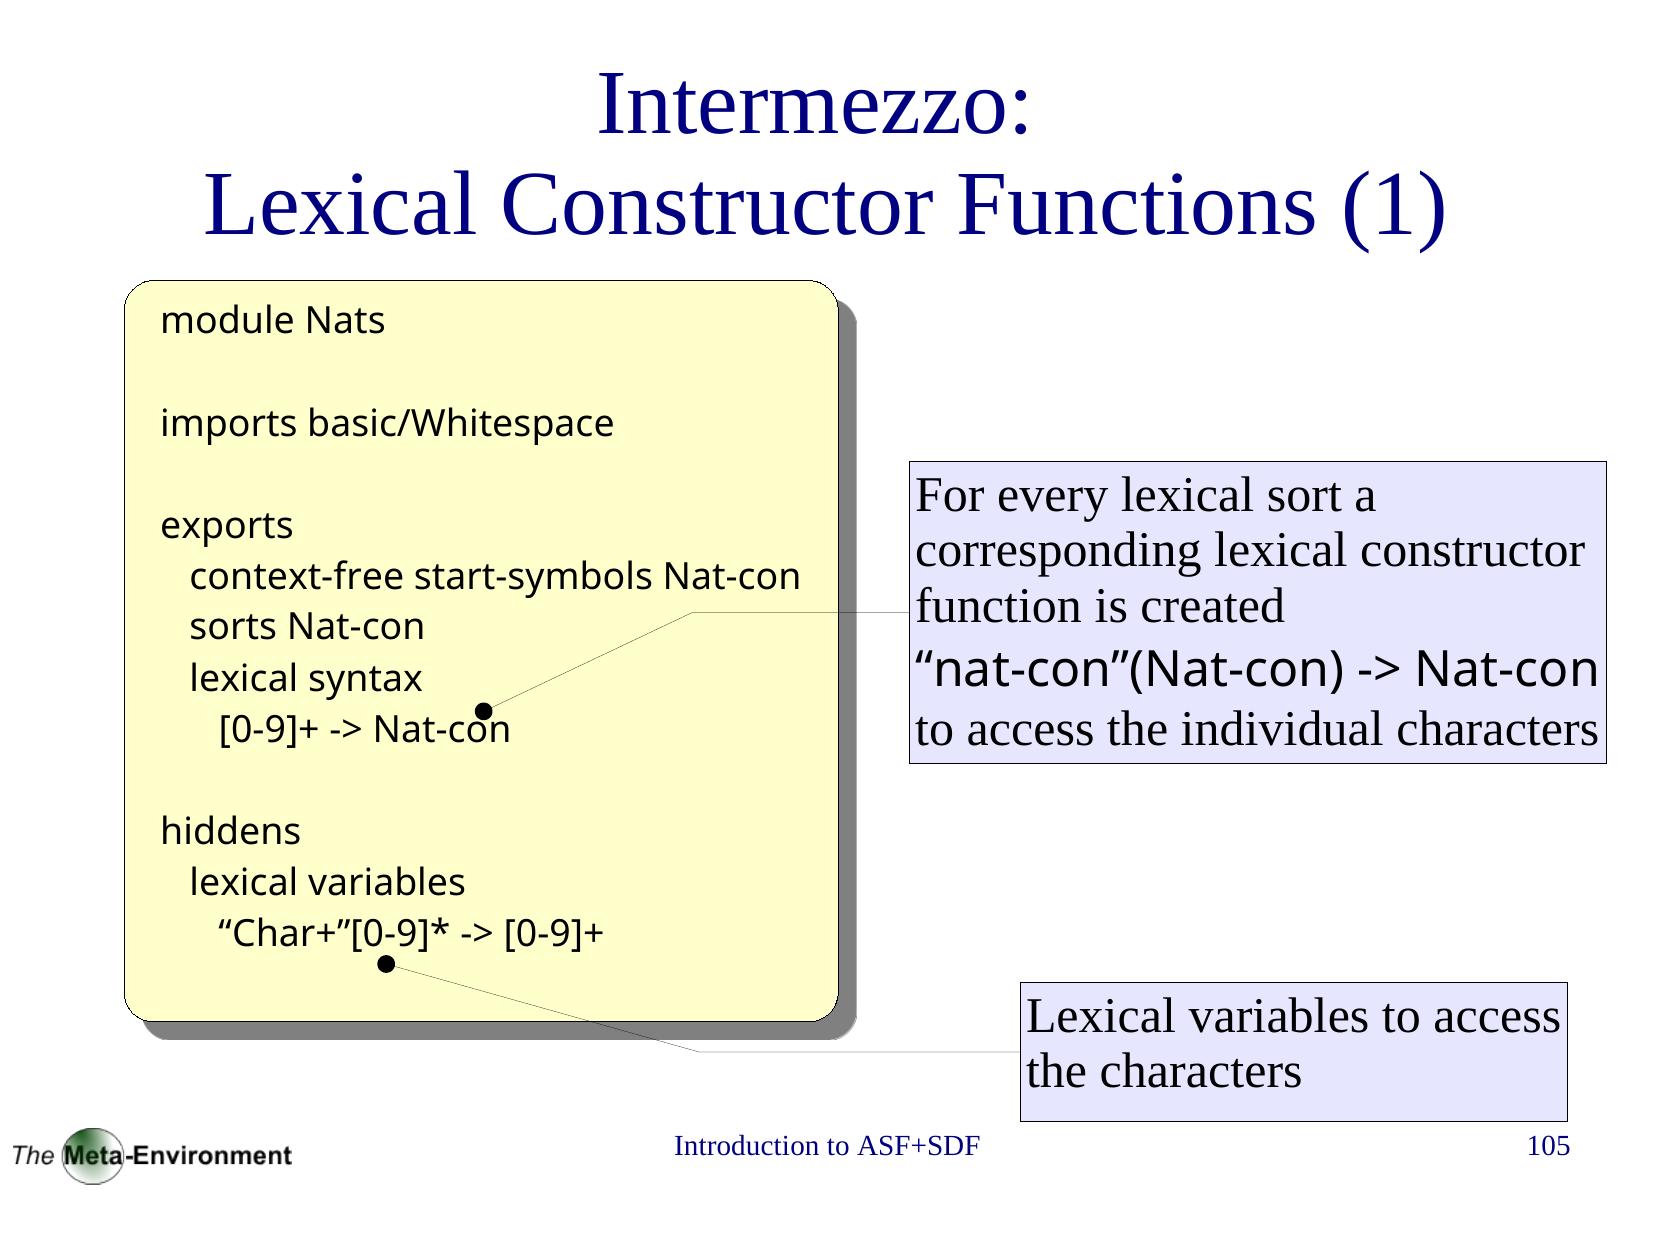

# Intermezzo: Lexical Constructor Functions (1)
module Nats
imports basic/Whitespace
exports
 context-free start-symbols Nat-con
 sorts Nat-con
 lexical syntax
 [0-9]+ -> Nat-con
hiddens
 lexical variables
 “Char+”[0-9]* -> [0-9]+
105